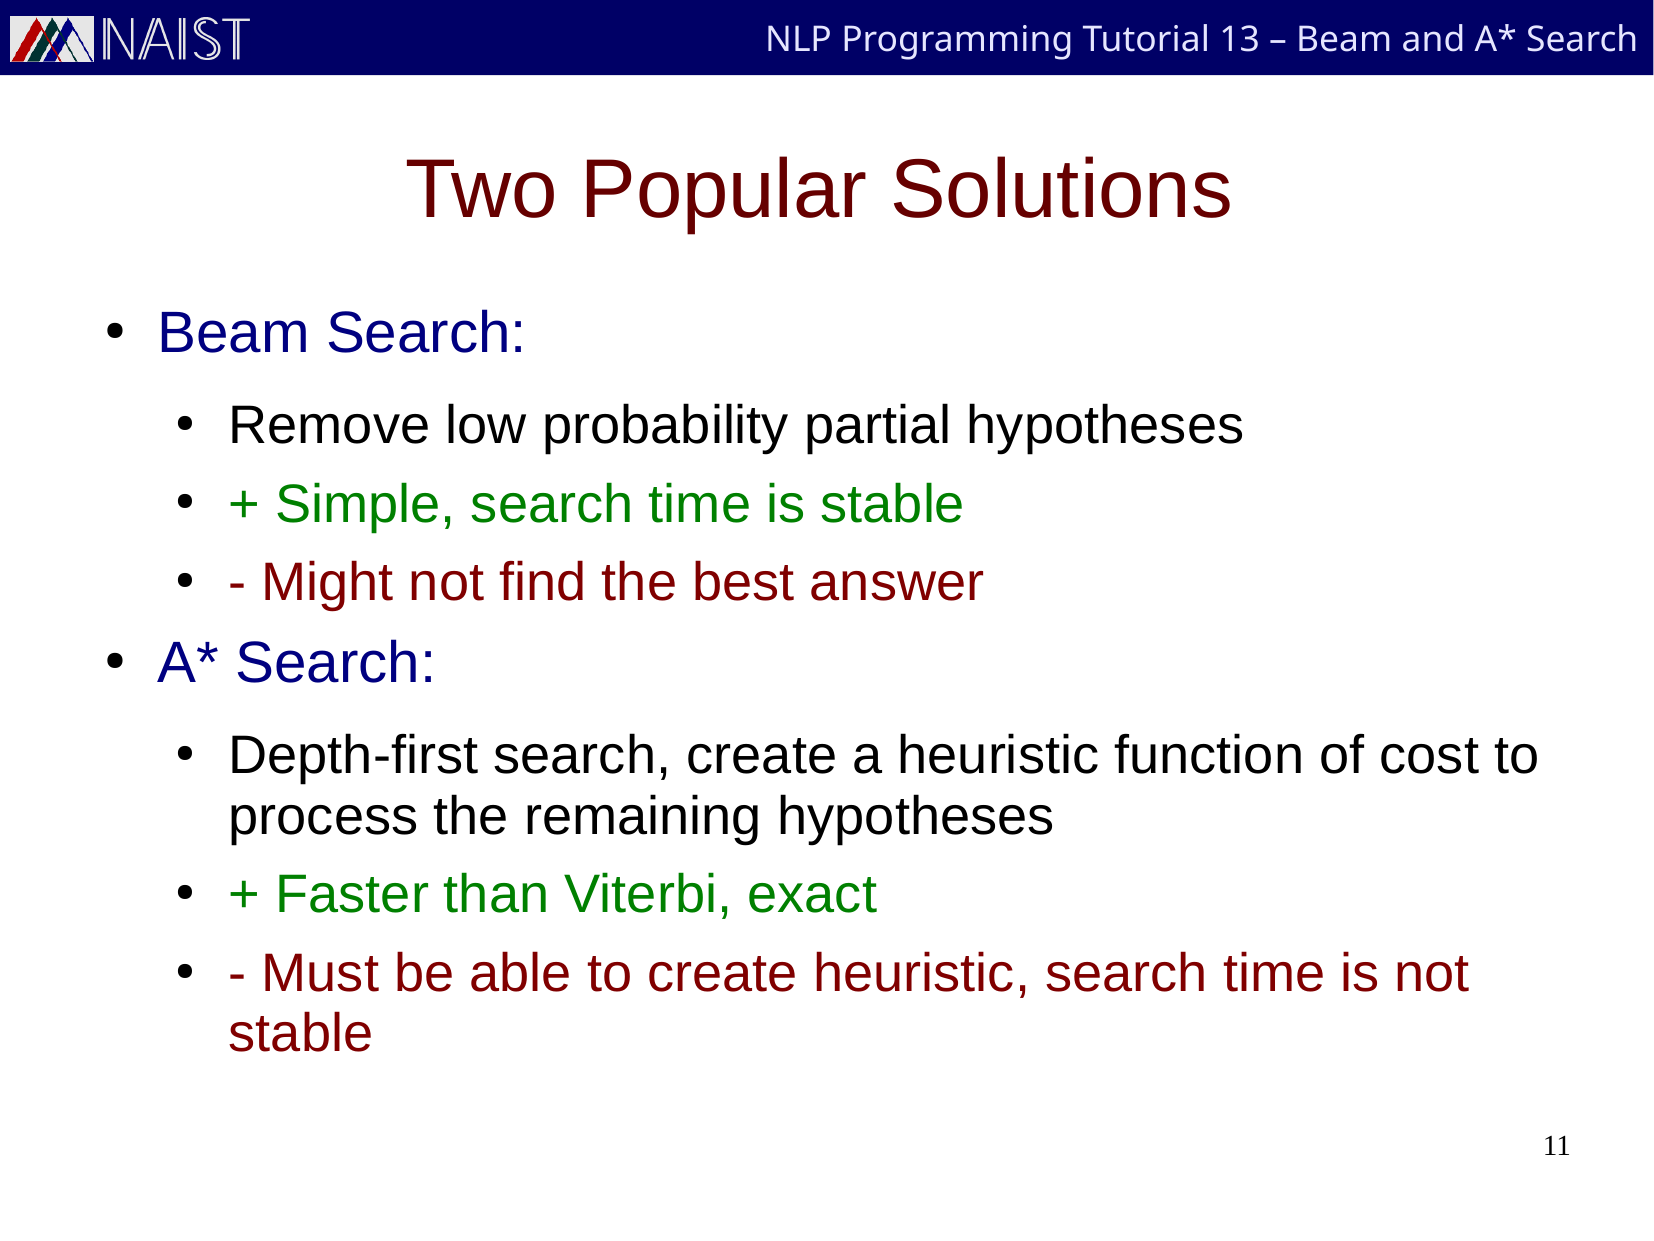

# Two Popular Solutions
Beam Search:
Remove low probability partial hypotheses
+ Simple, search time is stable
- Might not find the best answer
A* Search:
Depth-first search, create a heuristic function of cost to process the remaining hypotheses
+ Faster than Viterbi, exact
- Must be able to create heuristic, search time is not stable
11